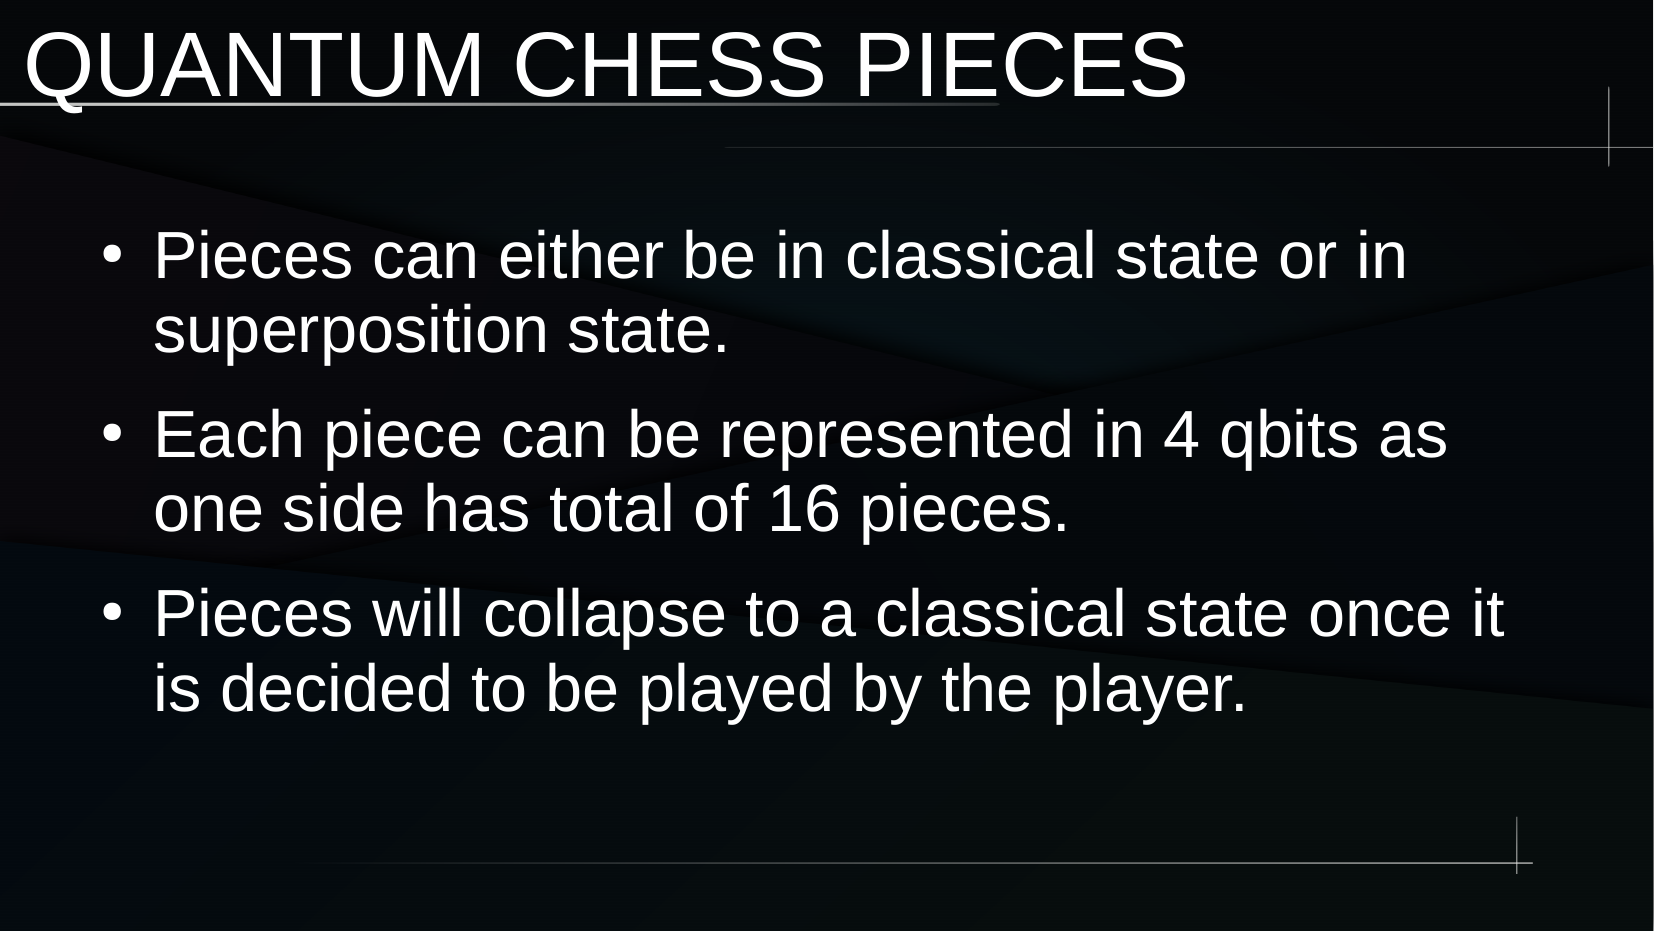

# QUANTUM CHESS PIECES
Pieces can either be in classical state or in superposition state.
Each piece can be represented in 4 qbits as one side has total of 16 pieces.
Pieces will collapse to a classical state once it is decided to be played by the player.